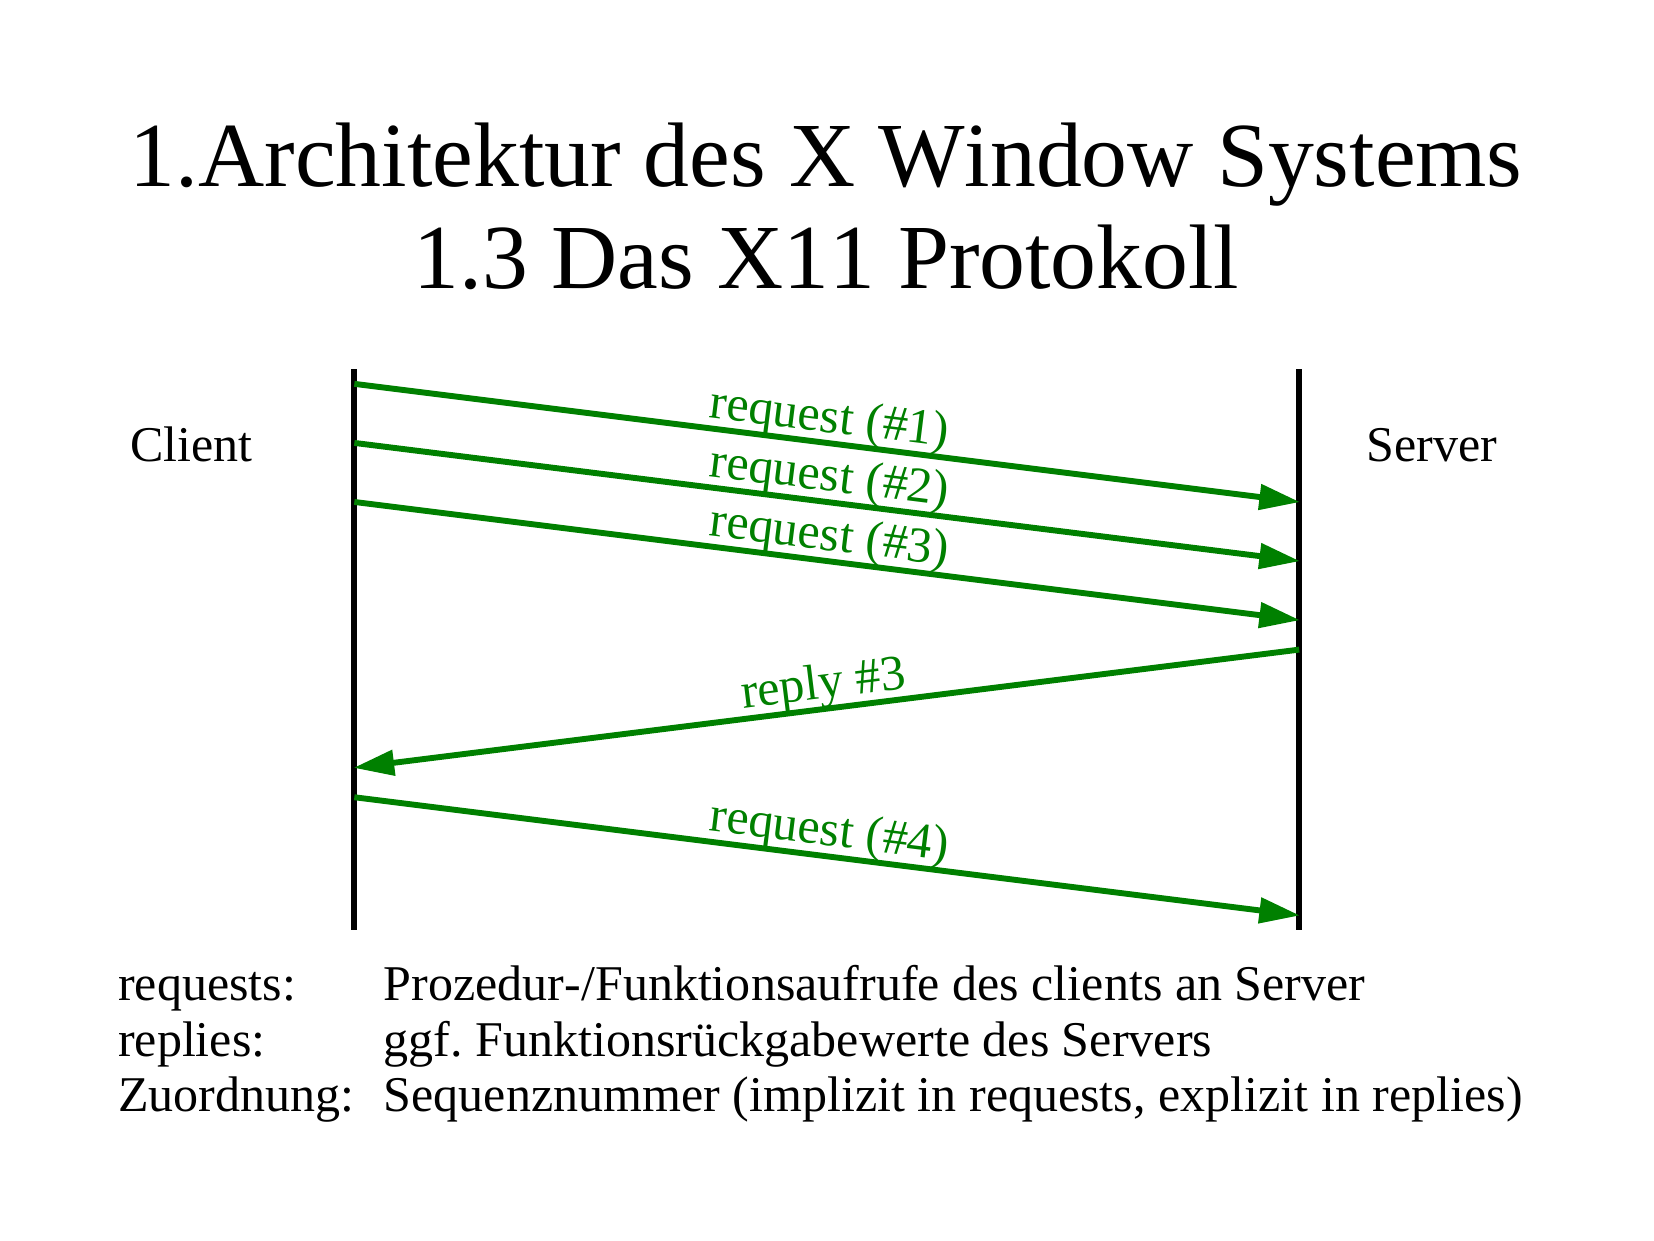

# 1.Architektur des X Window Systems 1.3 Das X11 Protokoll
request (#1)
Client
Server
request (#2)
request (#3)
reply #3
request (#4)
requests:	Prozedur-/Funktionsaufrufe des clients an Server
replies:	ggf. Funktionsrückgabewerte des Servers
Zuordnung:	Sequenznummer (implizit in requests, explizit in replies)